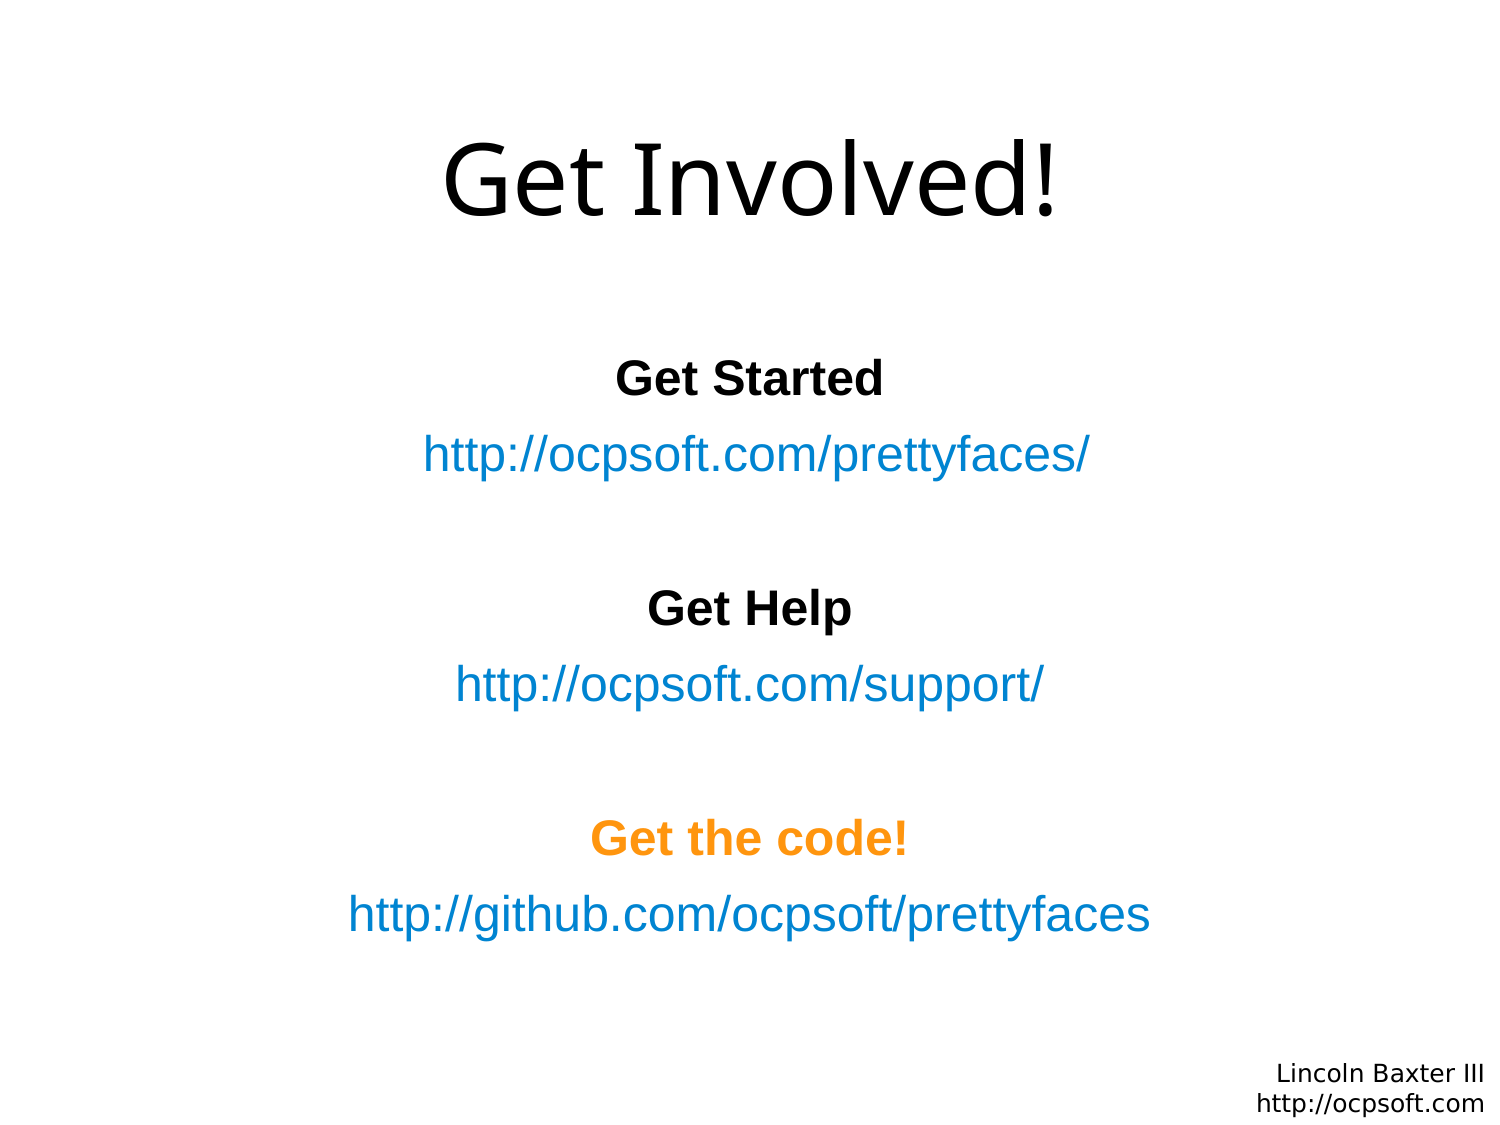

# Get Involved!
Get Started
 http://ocpsoft.com/prettyfaces/
Get Help
http://ocpsoft.com/support/
Get the code!
http://github.com/ocpsoft/prettyfaces